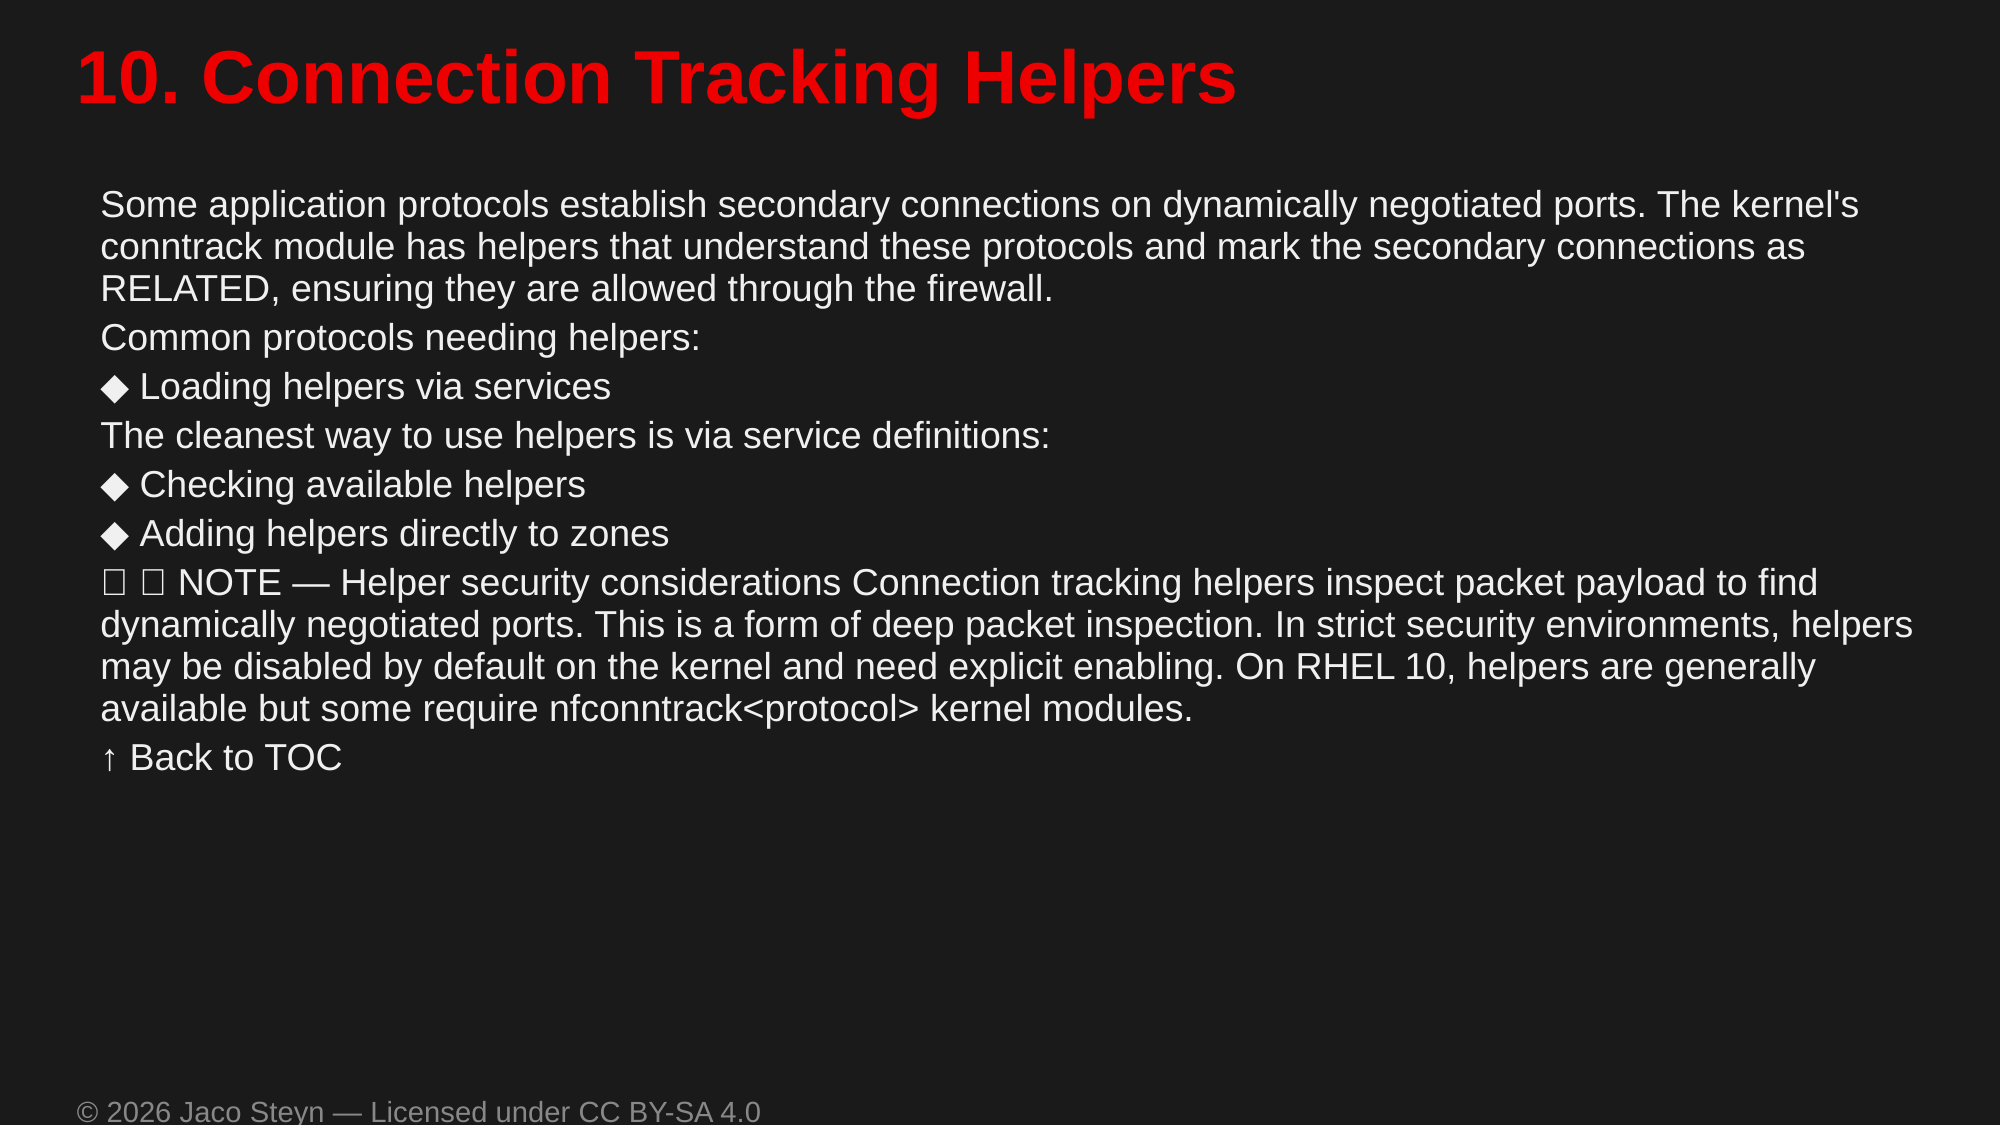

10. Connection Tracking Helpers
Some application protocols establish secondary connections on dynamically negotiated ports. The kernel's conntrack module has helpers that understand these protocols and mark the secondary connections as RELATED, ensuring they are allowed through the firewall.
Common protocols needing helpers:
◆ Loading helpers via services
The cleanest way to use helpers is via service definitions:
◆ Checking available helpers
◆ Adding helpers directly to zones
💡 📝 NOTE — Helper security considerations Connection tracking helpers inspect packet payload to find dynamically negotiated ports. This is a form of deep packet inspection. In strict security environments, helpers may be disabled by default on the kernel and need explicit enabling. On RHEL 10, helpers are generally available but some require nfconntrack<protocol> kernel modules.
↑ Back to TOC
© 2026 Jaco Steyn — Licensed under CC BY-SA 4.0